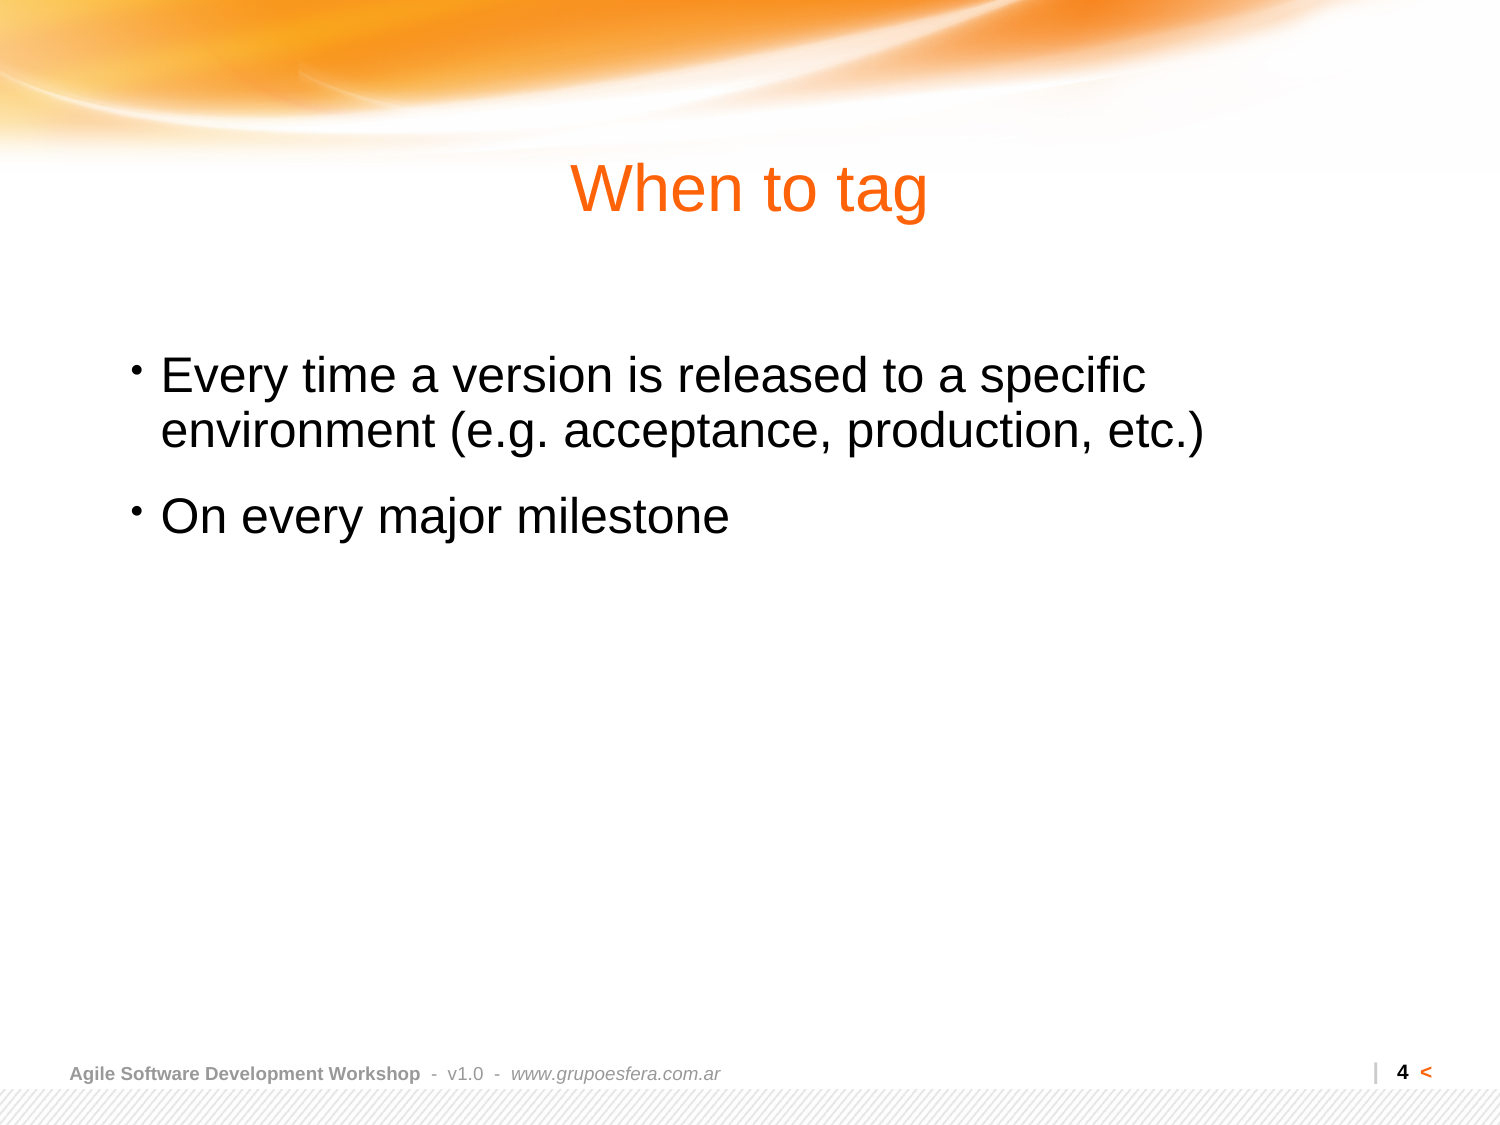

# When to tag
Every time a version is released to a specific environment (e.g. acceptance, production, etc.)
On every major milestone